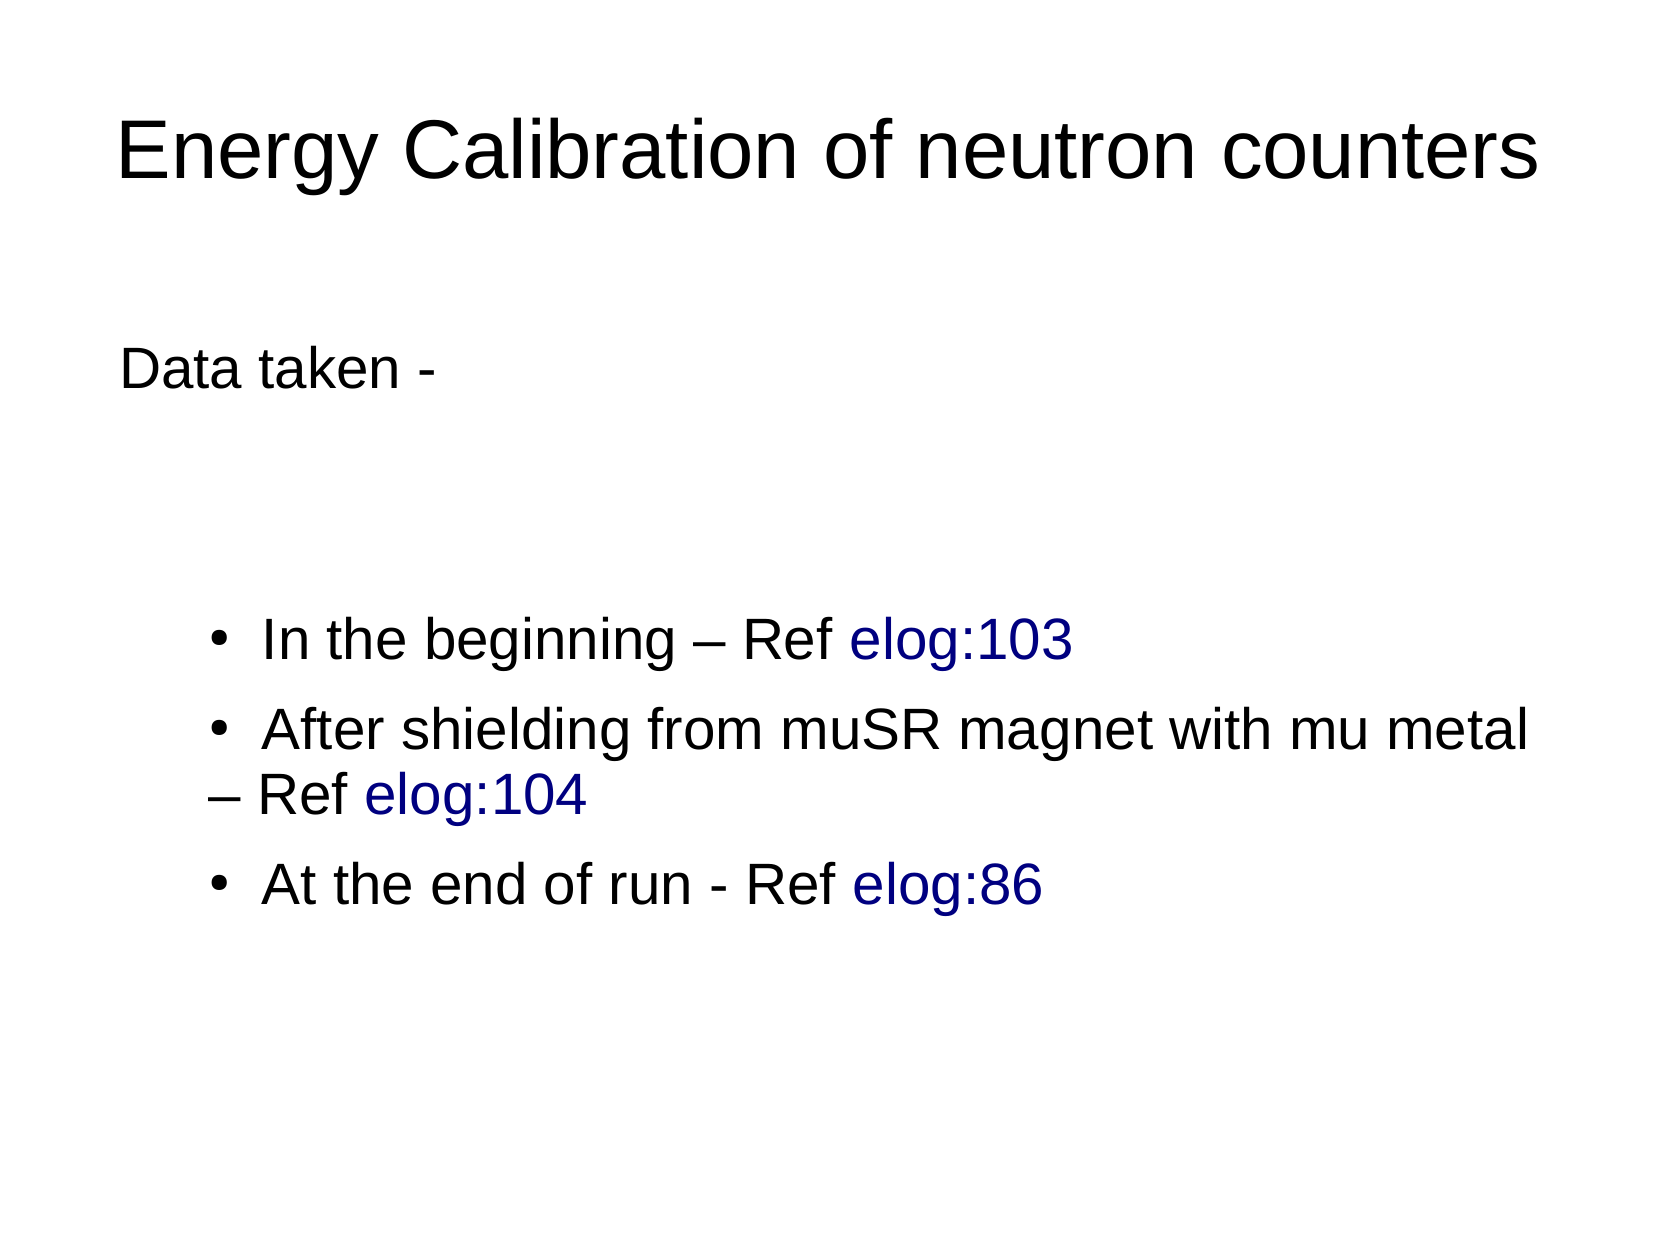

Energy Calibration of neutron counters
Data taken -
 In the beginning – Ref elog:103
 After shielding from muSR magnet with mu metal – Ref elog:104
 At the end of run - Ref elog:86